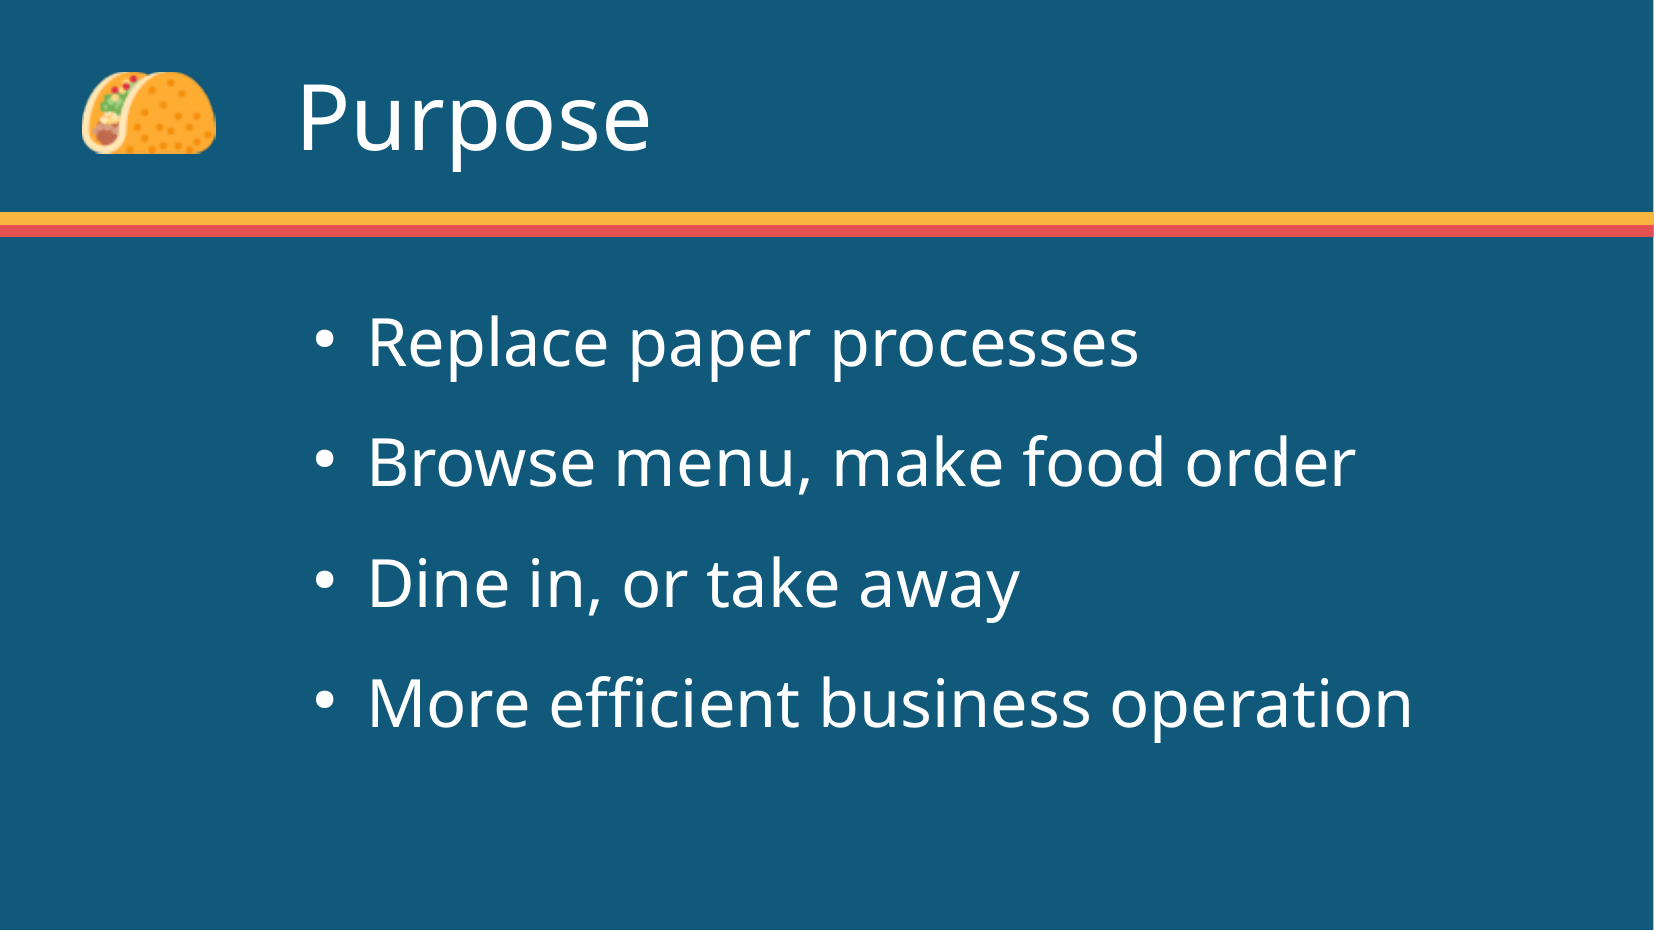

# Purpose
Replace paper processes
Browse menu, make food order
Dine in, or take away
More efficient business operation